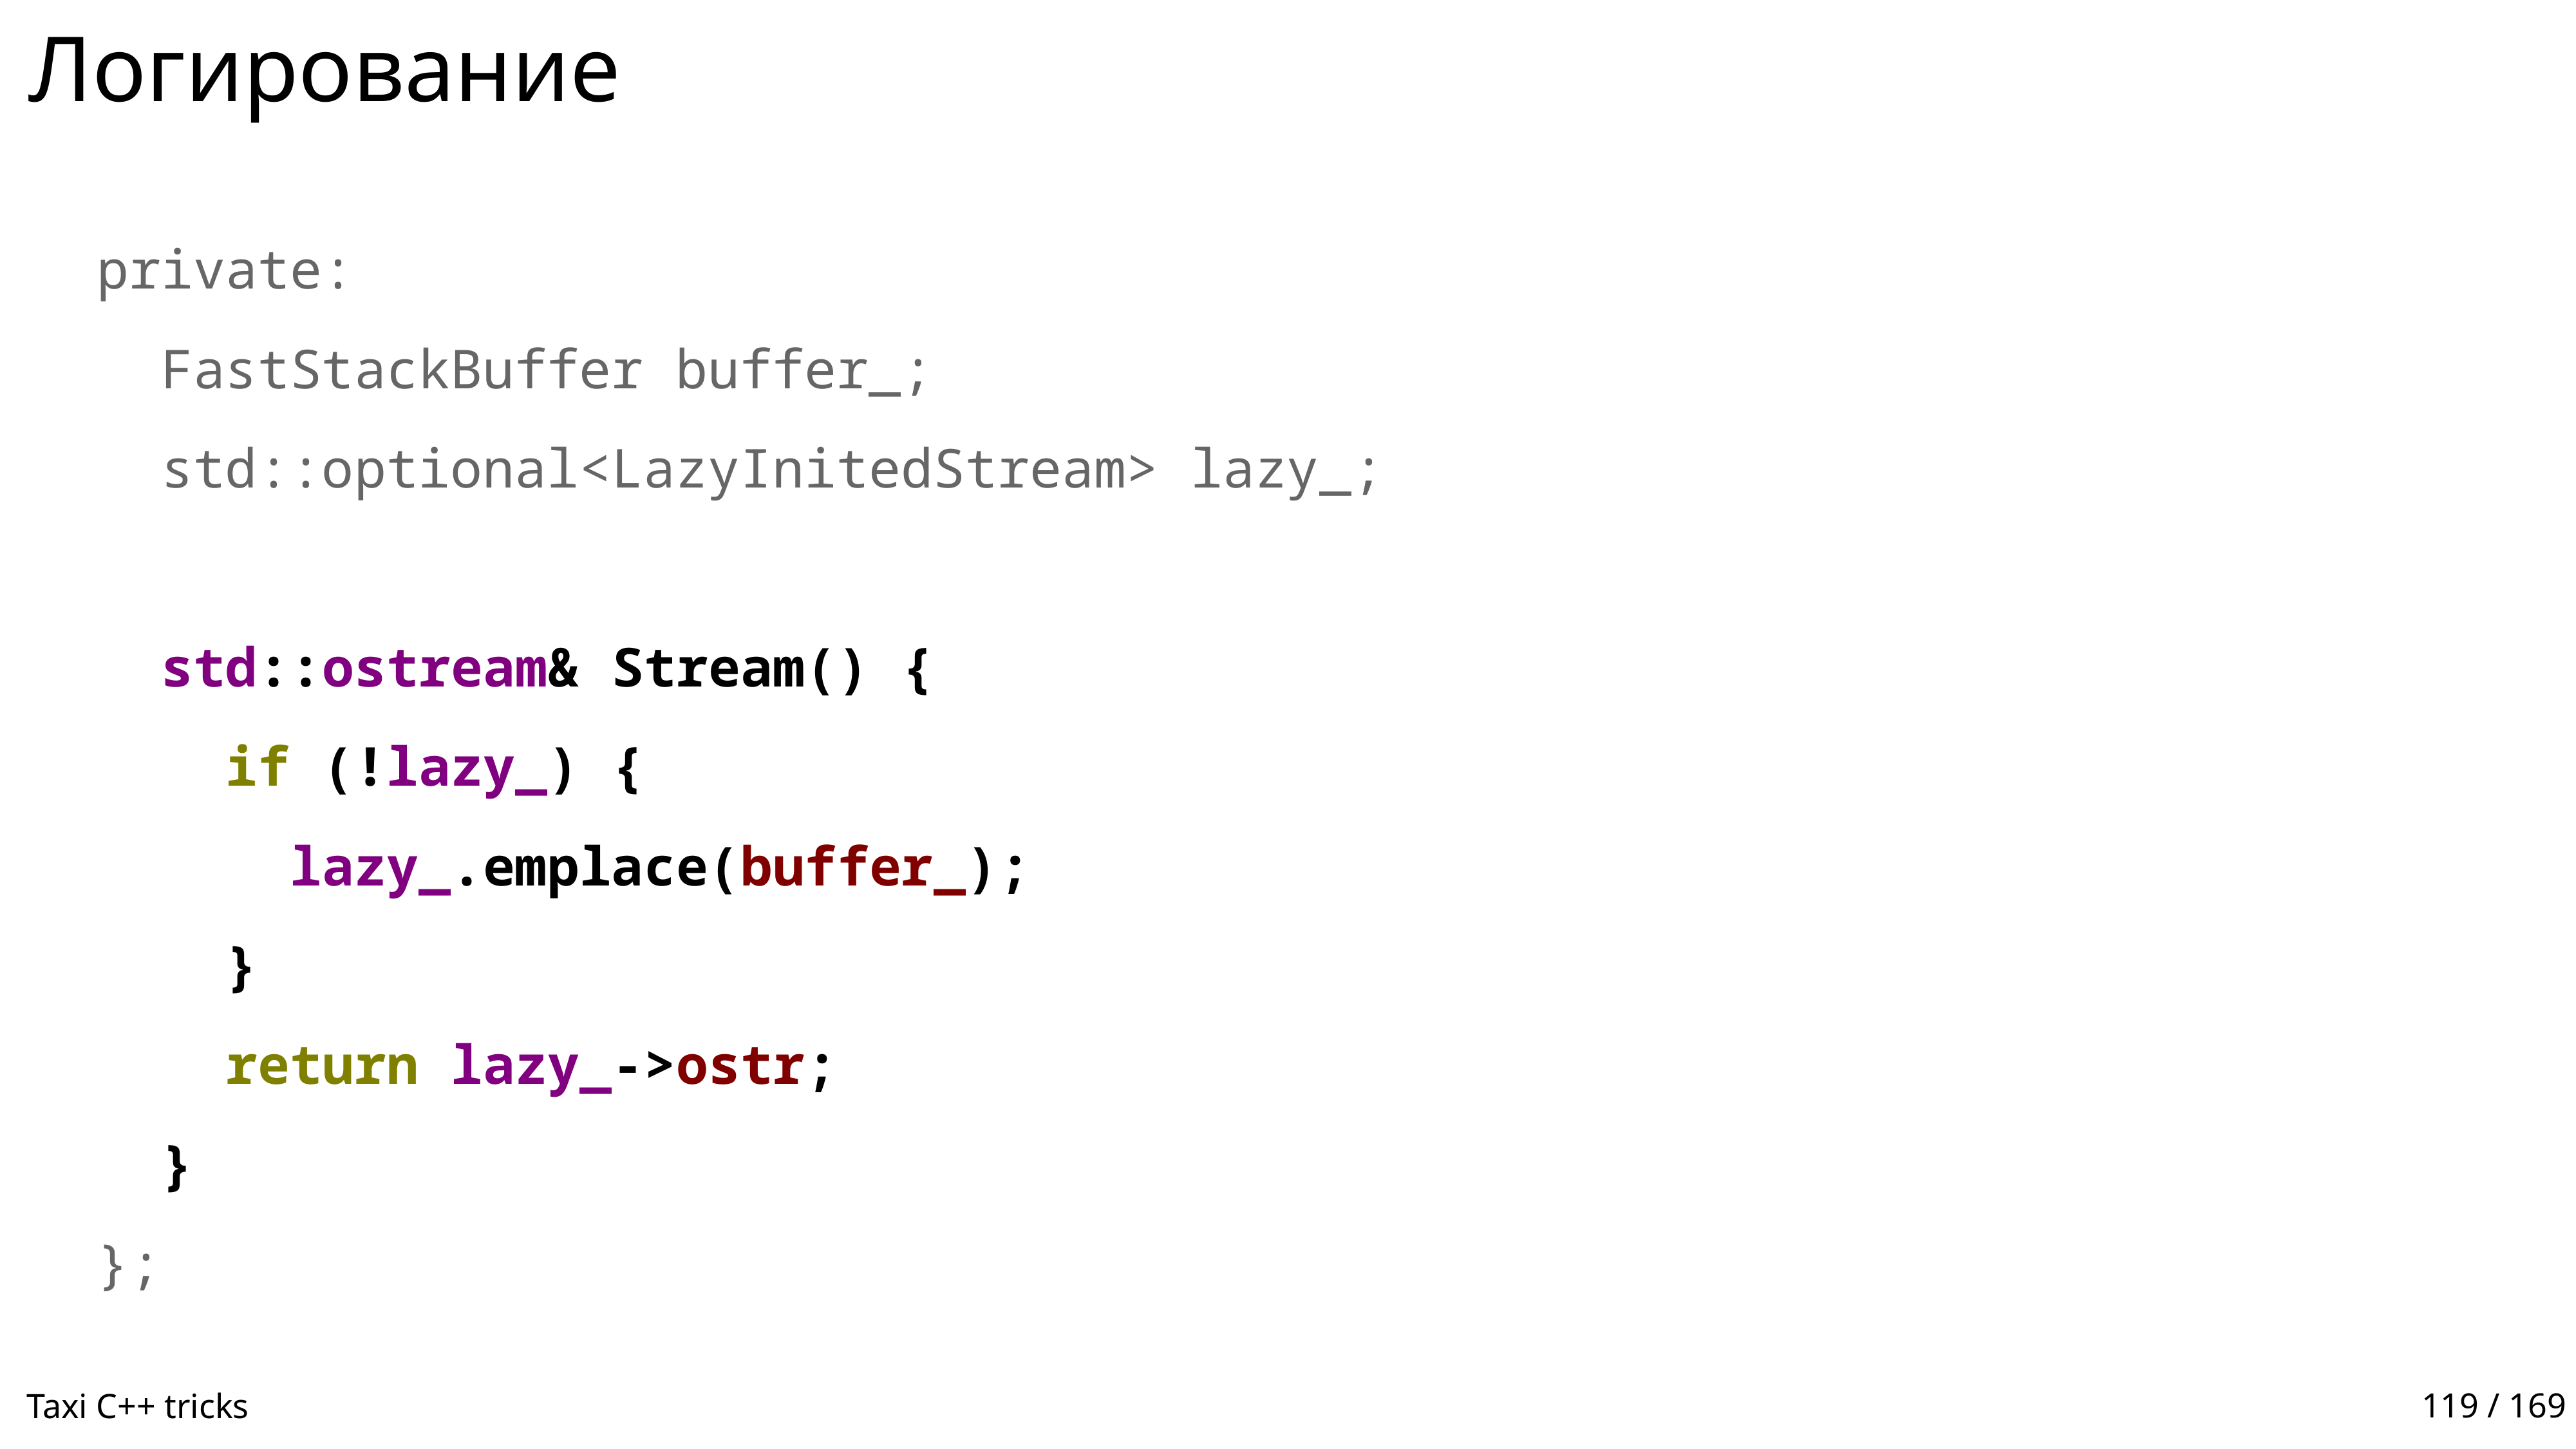

# Логирование
private:
 FastStackBuffer buffer_;
 std::optional<LazyInitedStream> lazy_;
 std::ostream& Stream() {
 if (!lazy_) {
 lazy_.emplace(buffer_);
 }
 return lazy_->ostr;
 }
};
Taxi C++ tricks